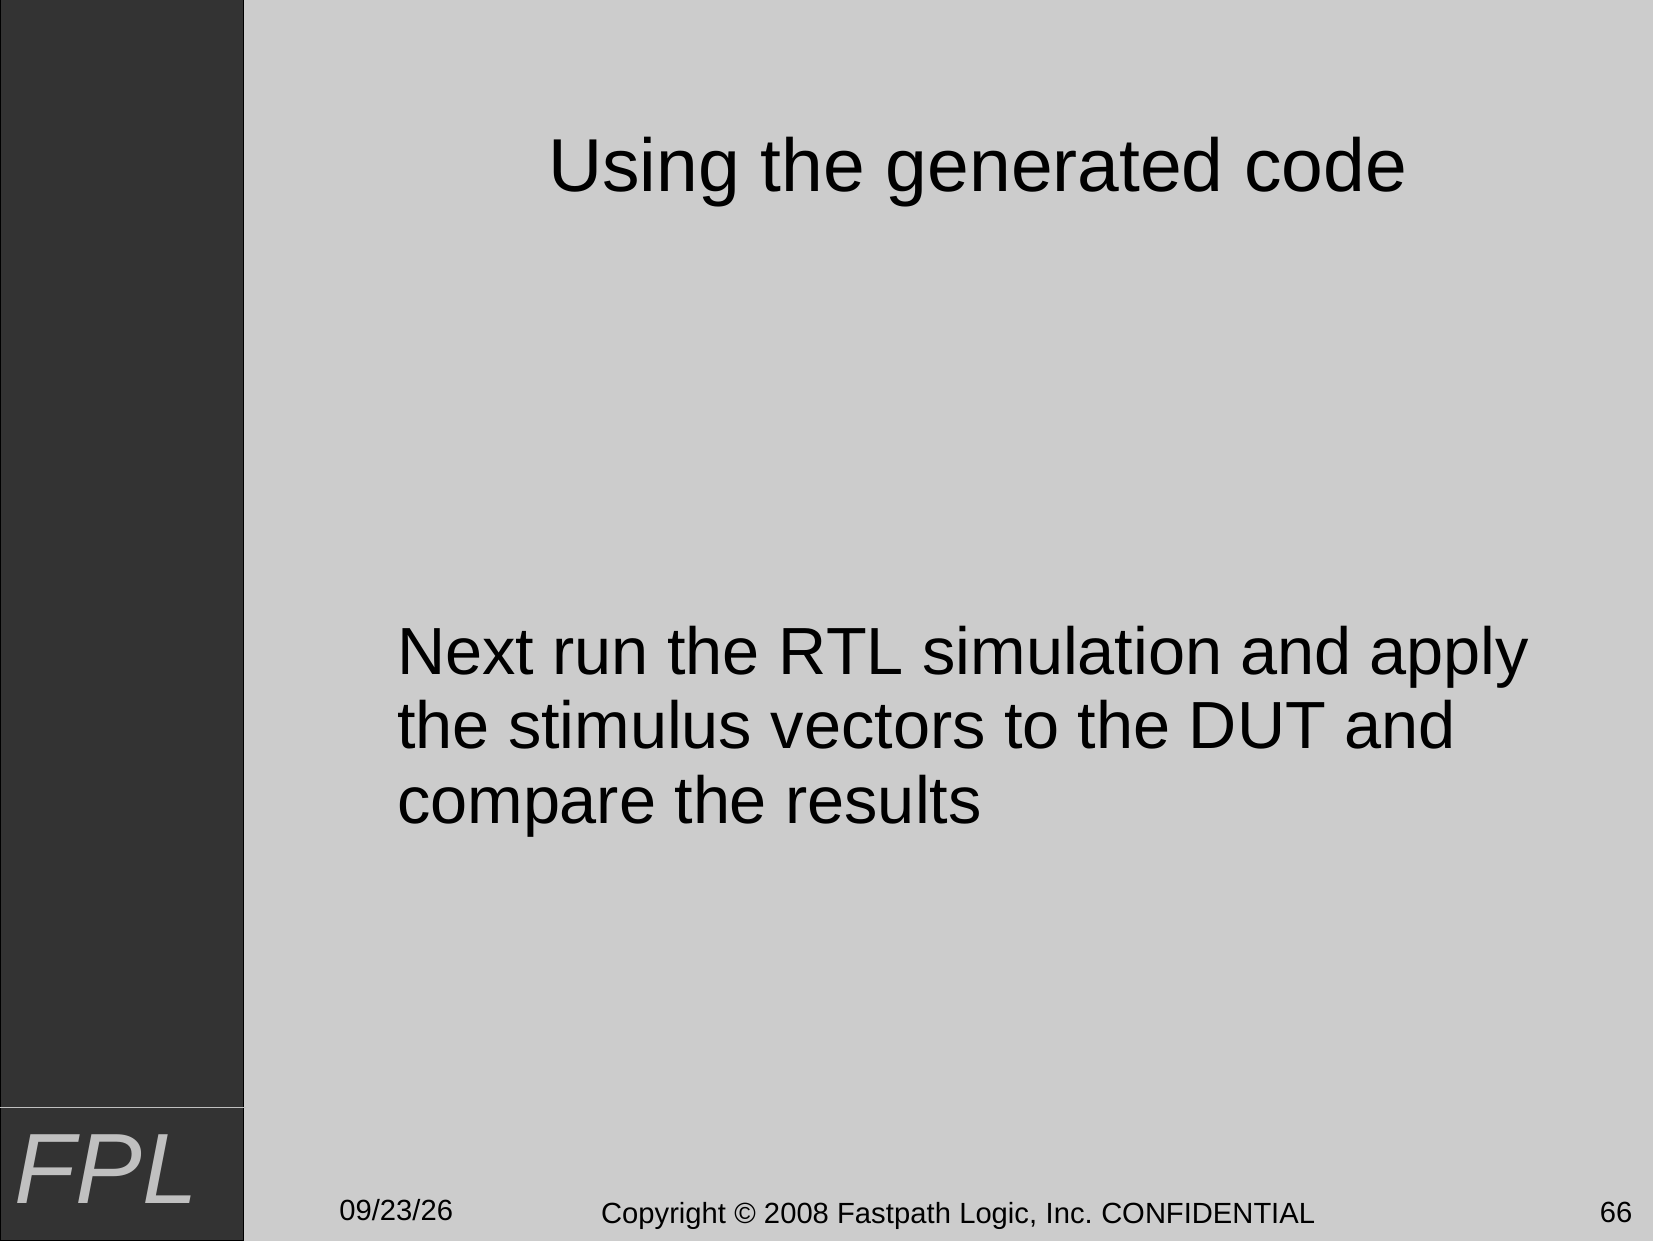

# Using the generated code
Next run the RTL simulation and apply the stimulus vectors to the DUT and compare the results
66
© 2008 FASTPATH LOGIC INC.